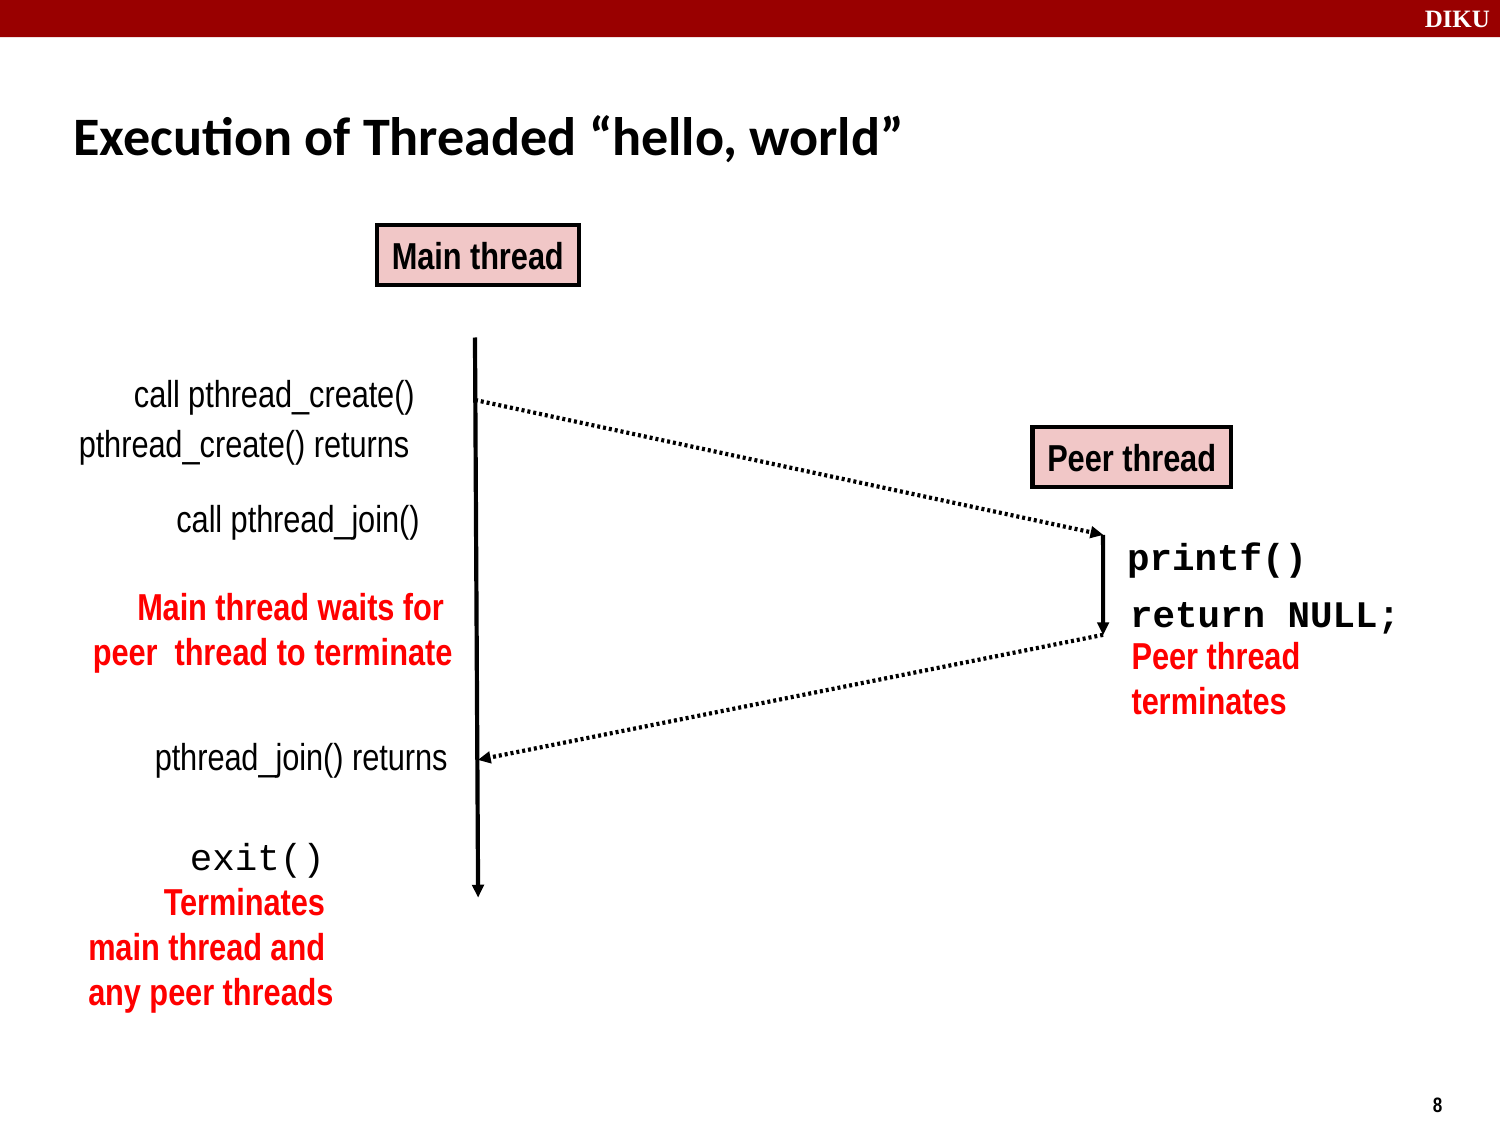

Execution of Threaded “hello, world”
Main thread
call pthread_create()
pthread_create() returns
Peer thread
call pthread_join()
printf()
Main thread waits for
peer thread to terminate
return NULL;
Peer thread
terminates
pthread_join() returns
exit()
Terminates
main thread and
any peer threads